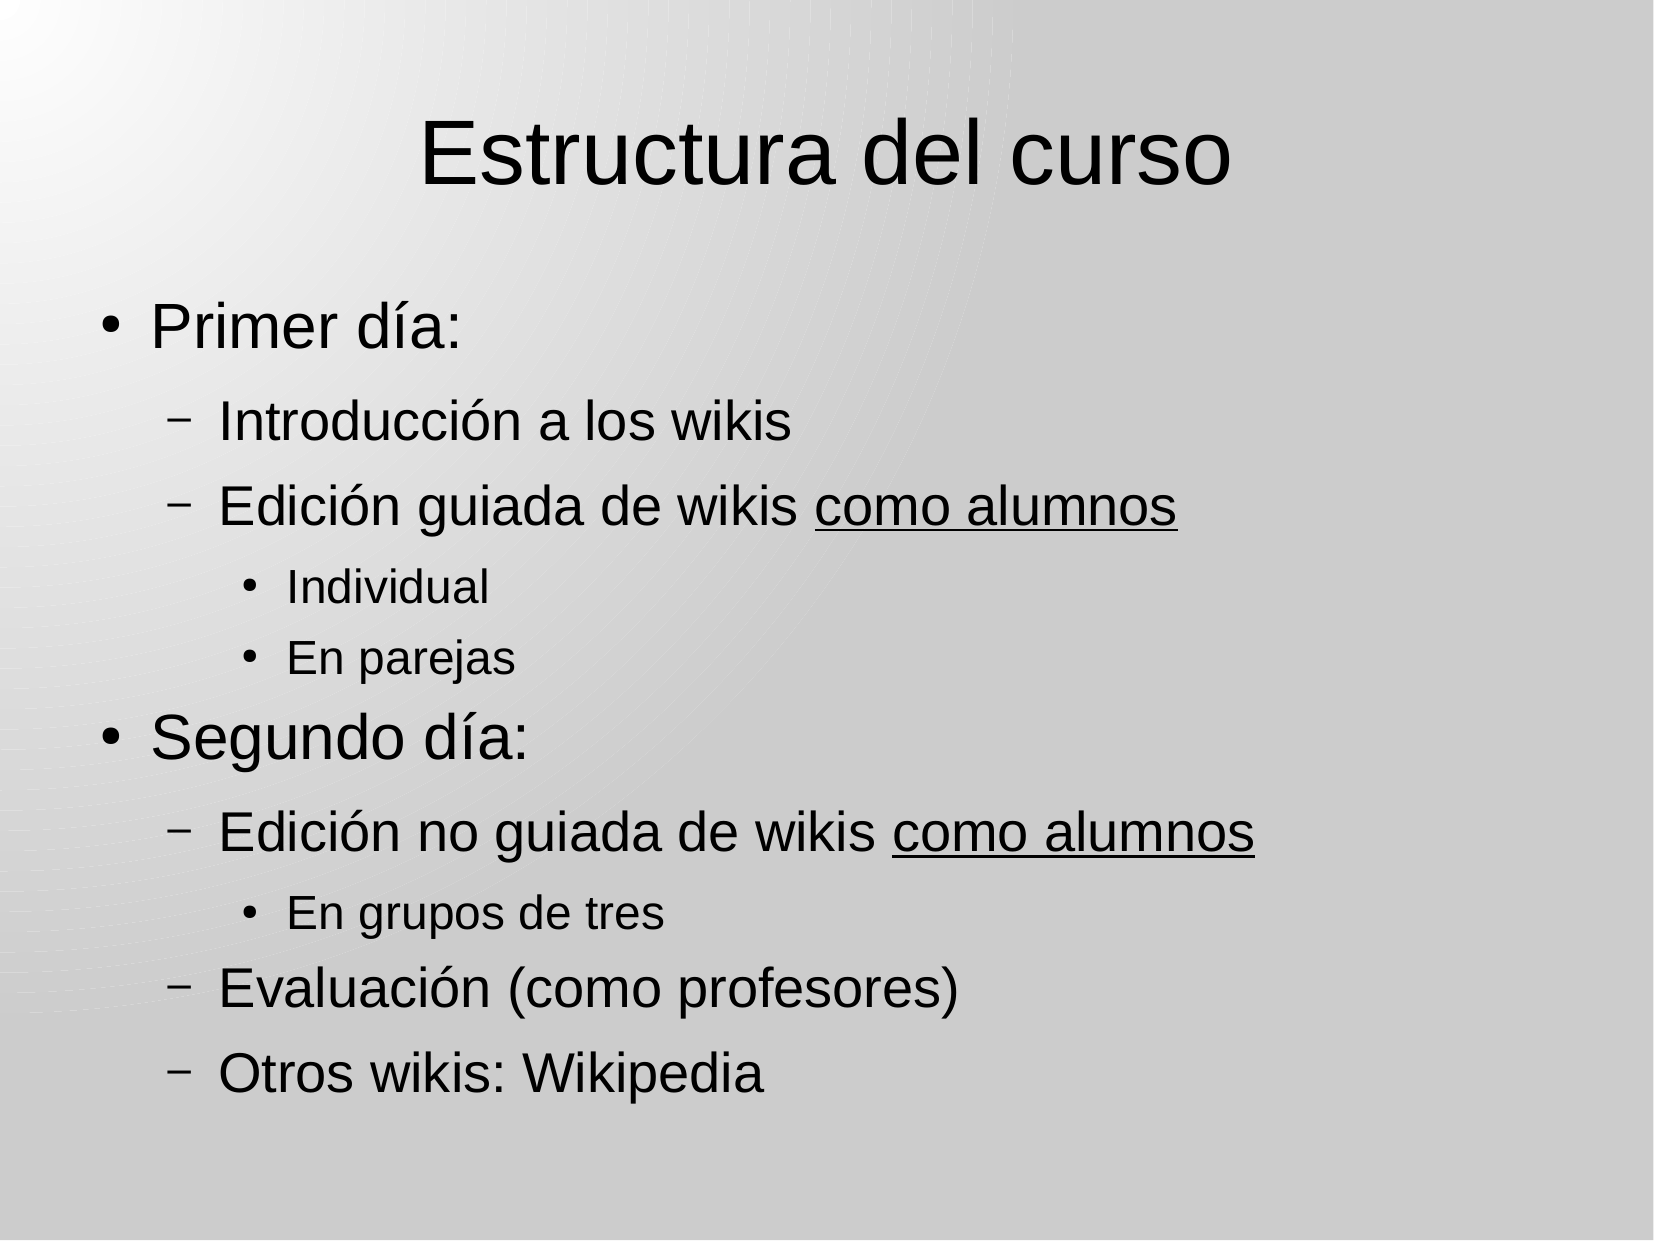

# Estructura del curso
Primer día:
Introducción a los wikis
Edición guiada de wikis como alumnos
Individual
En parejas
Segundo día:
Edición no guiada de wikis como alumnos
En grupos de tres
Evaluación (como profesores)
Otros wikis: Wikipedia